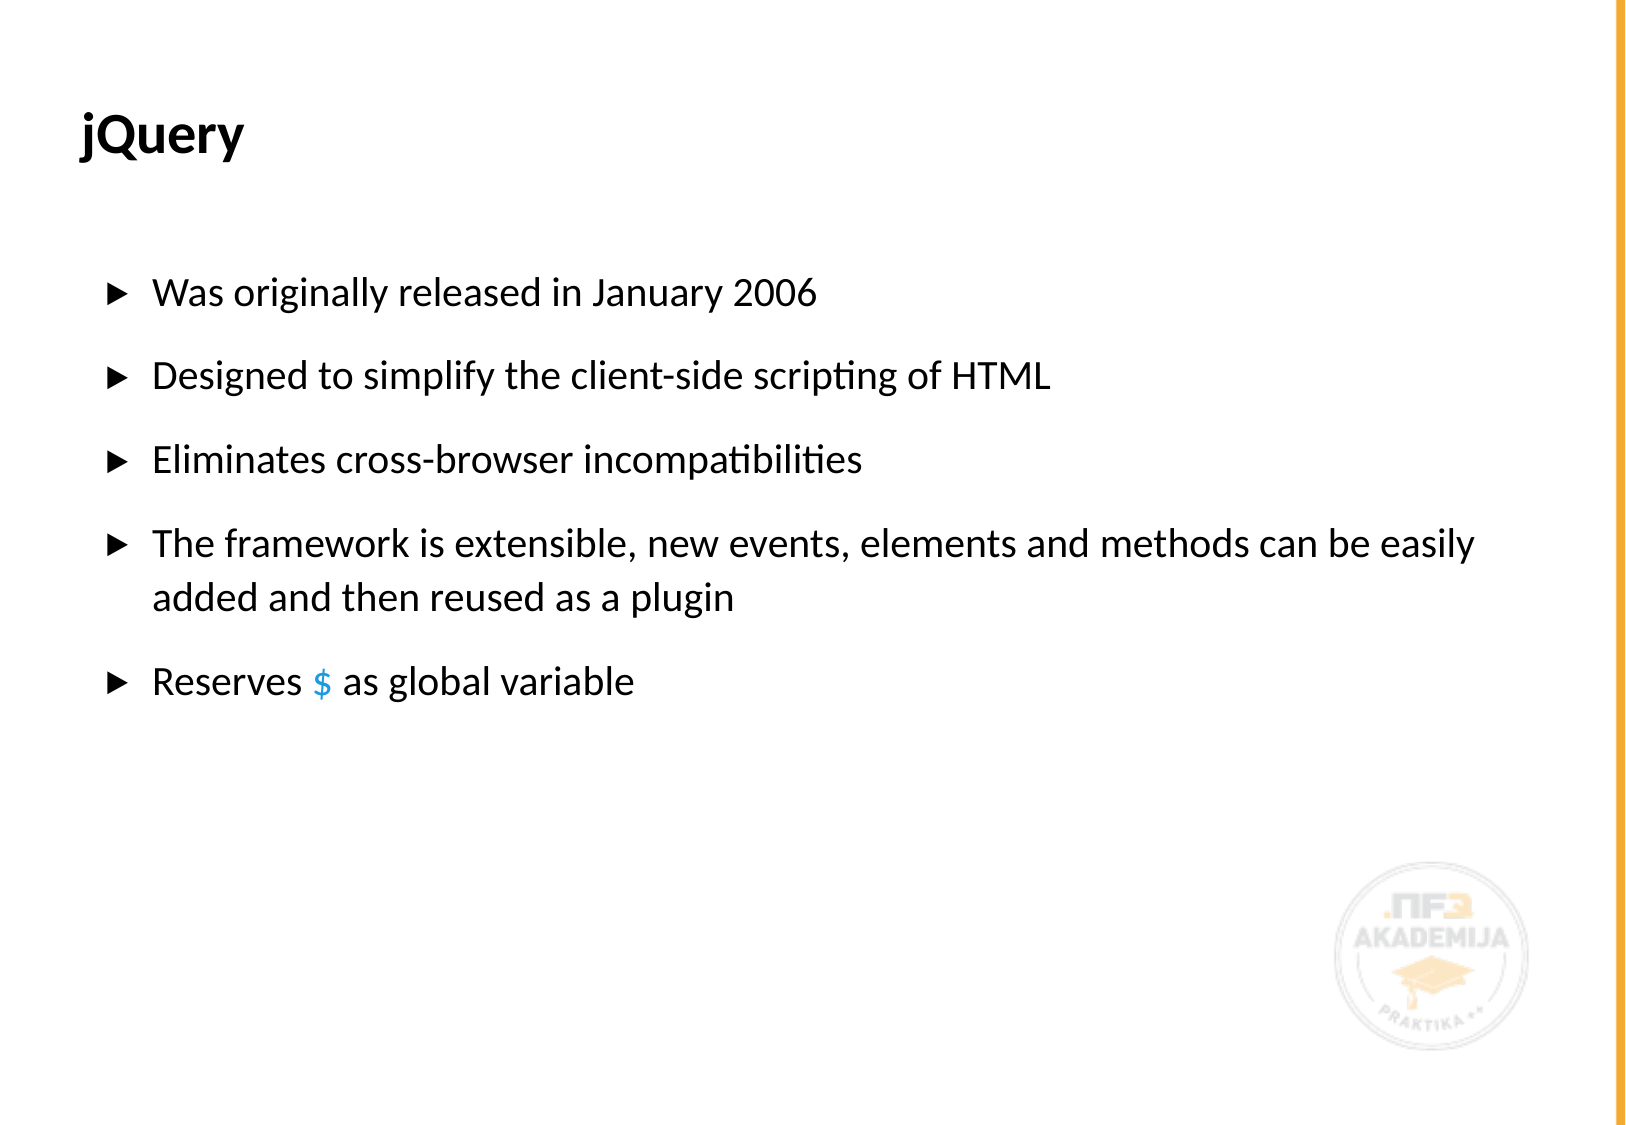

# jQuery
Was originally released in January 2006
Designed to simplify the client-side scripting of HTML
Eliminates cross-browser incompatibilities
The framework is extensible, new events, elements and methods can be easily added and then reused as a plugin
Reserves $ as global variable